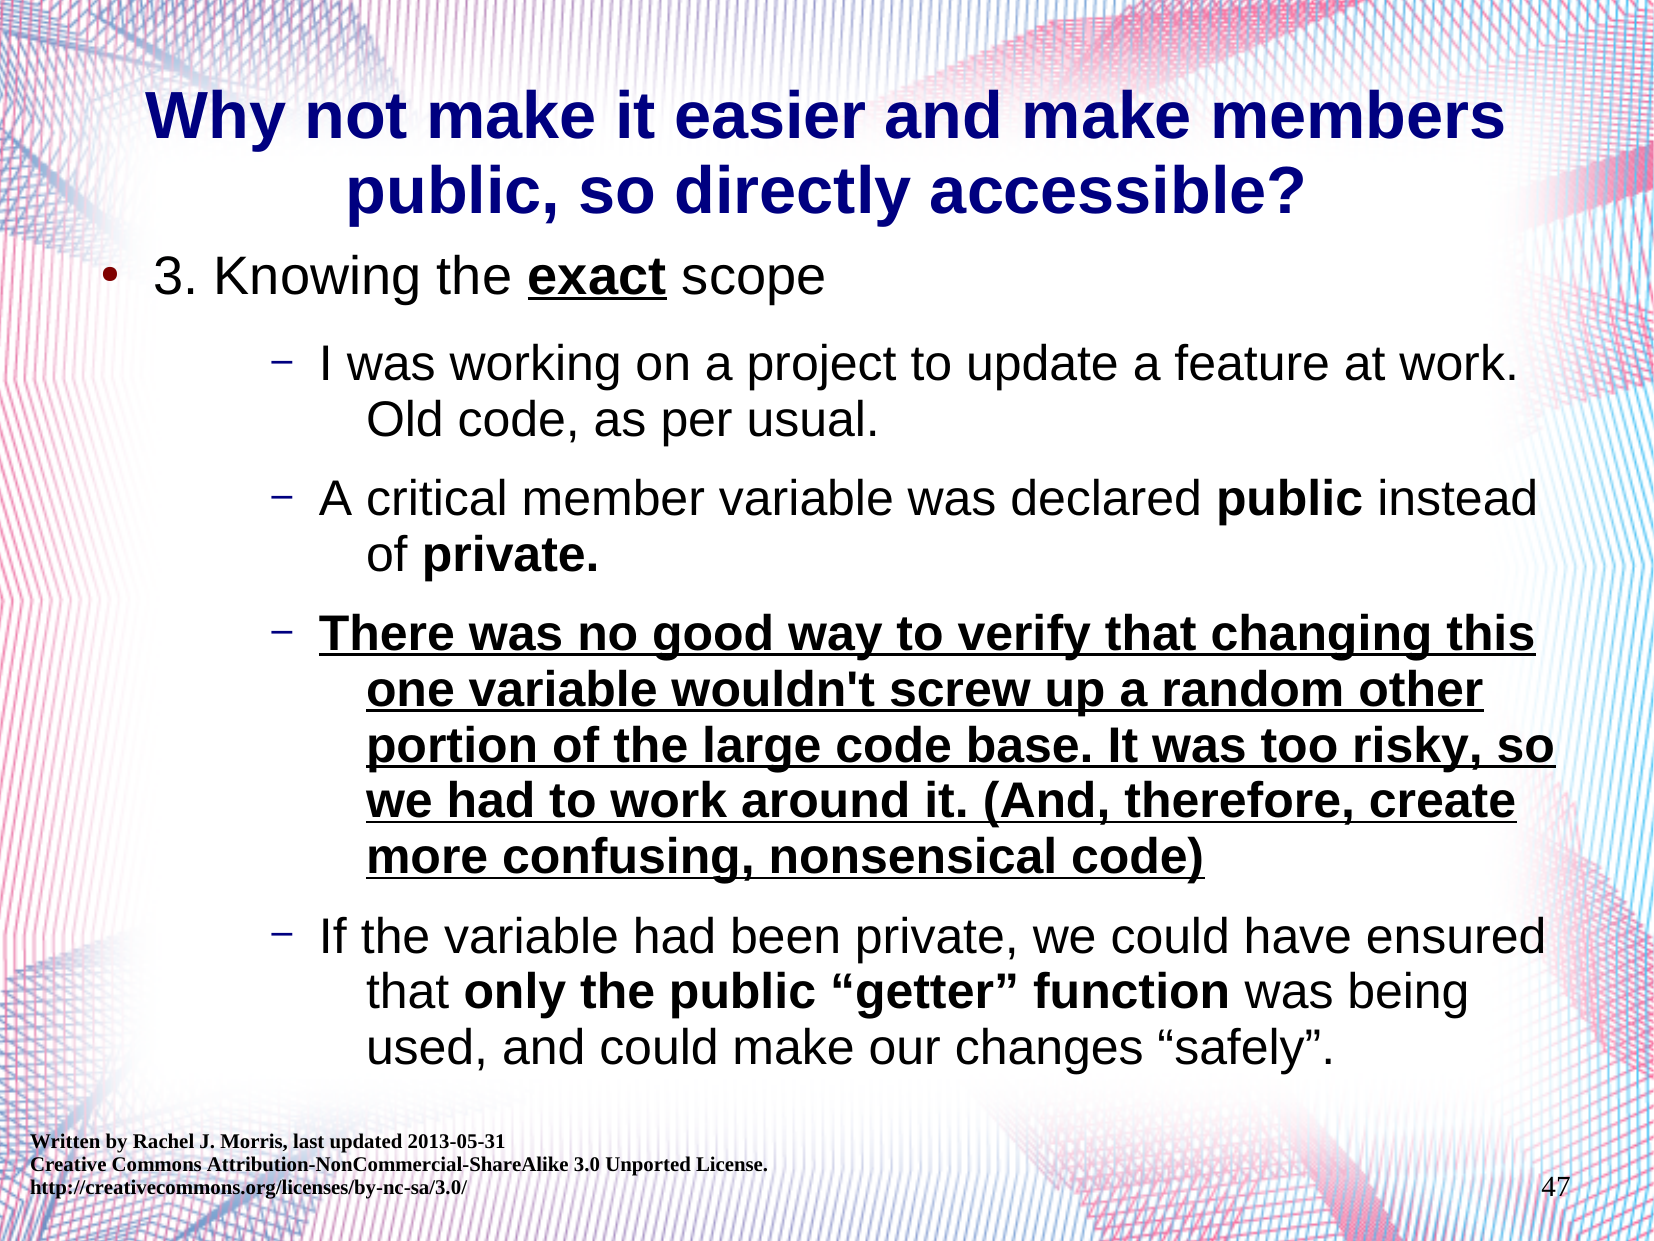

# Why not make it easier and make members public, so directly accessible?
3. Knowing the exact scope
I was working on a project to update a feature at work. Old code, as per usual.
A critical member variable was declared public instead of private.
There was no good way to verify that changing this one variable wouldn't screw up a random other portion of the large code base. It was too risky, so we had to work around it. (And, therefore, create more confusing, nonsensical code)
If the variable had been private, we could have ensured that only the public “getter” function was being used, and could make our changes “safely”.
47